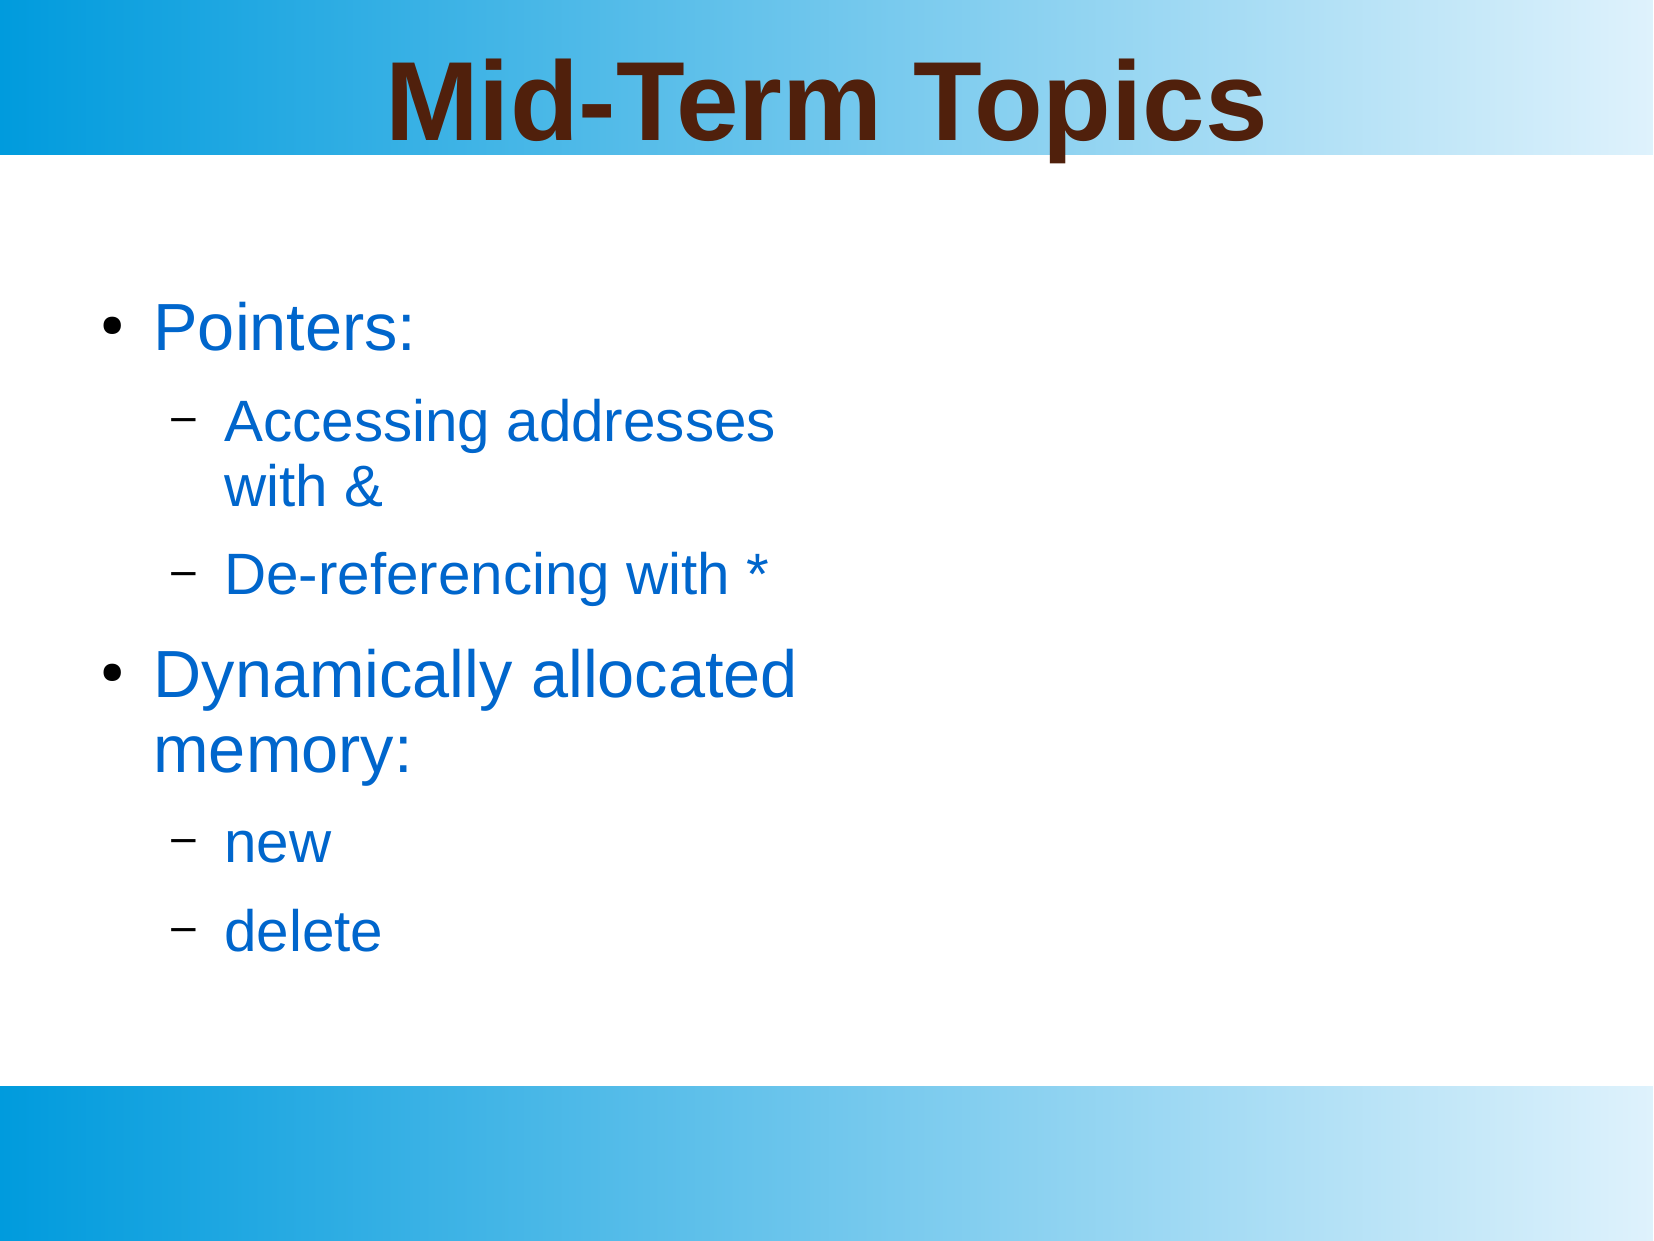

# Mid-Term Topics
Pointers:
Accessing addresses with &
De-referencing with *
Dynamically allocated memory:
new
delete